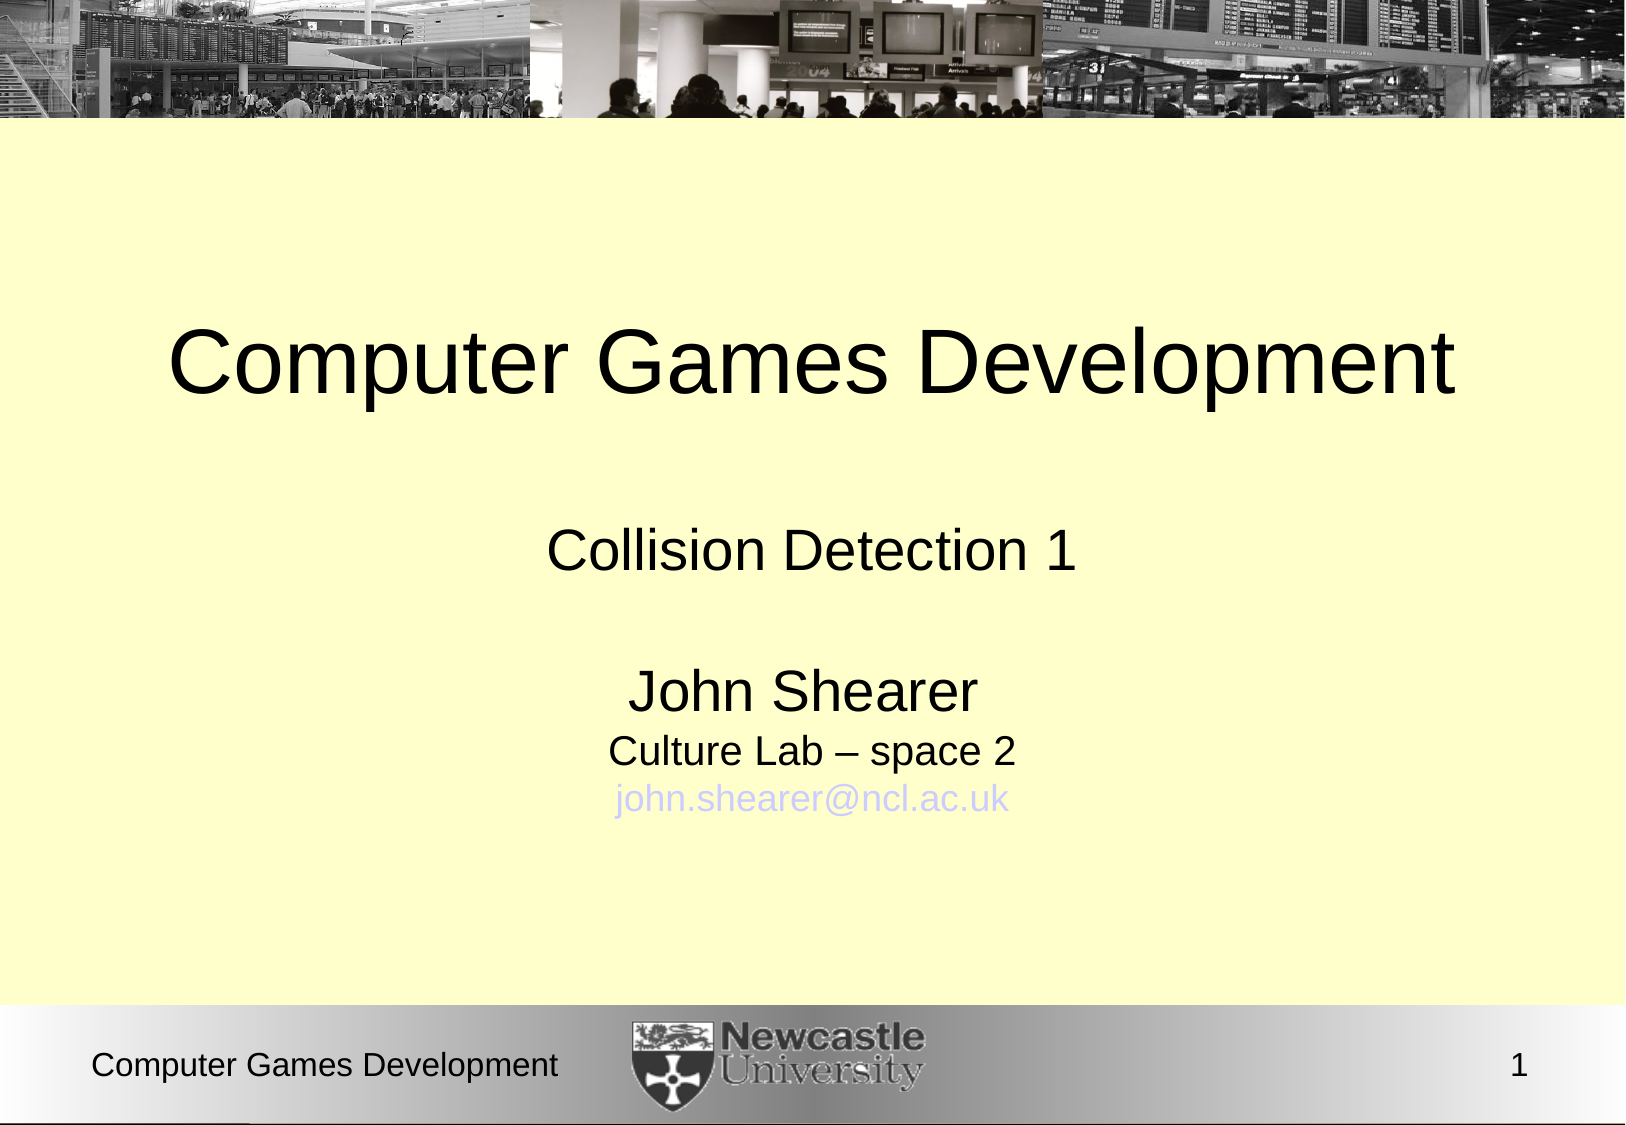

Computer Games Development
Collision Detection 1
John Shearer
Culture Lab – space 2
john.shearer@ncl.ac.uk
Computer Games Development